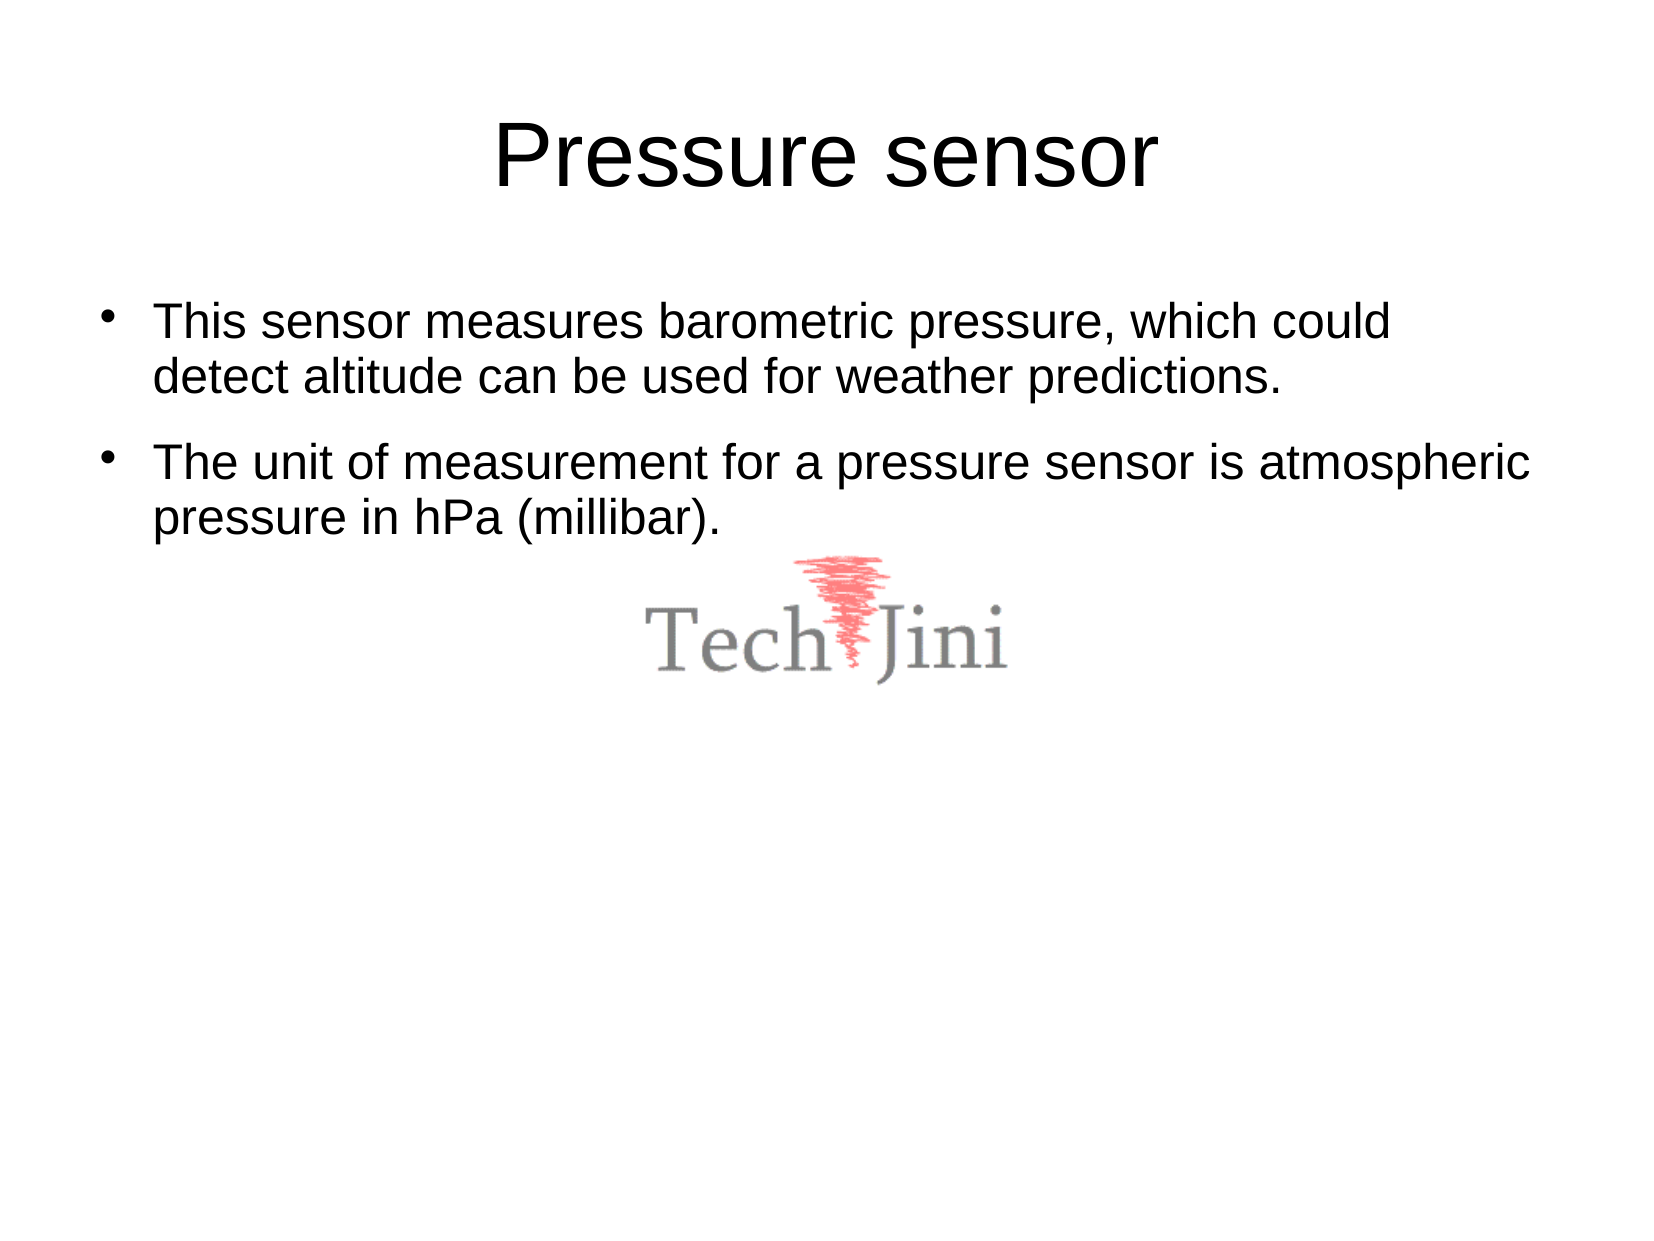

# Pressure sensor
This sensor measures barometric pressure, which could detect altitude can be used for weather predictions.
The unit of measurement for a pressure sensor is atmospheric pressure in hPa (millibar).